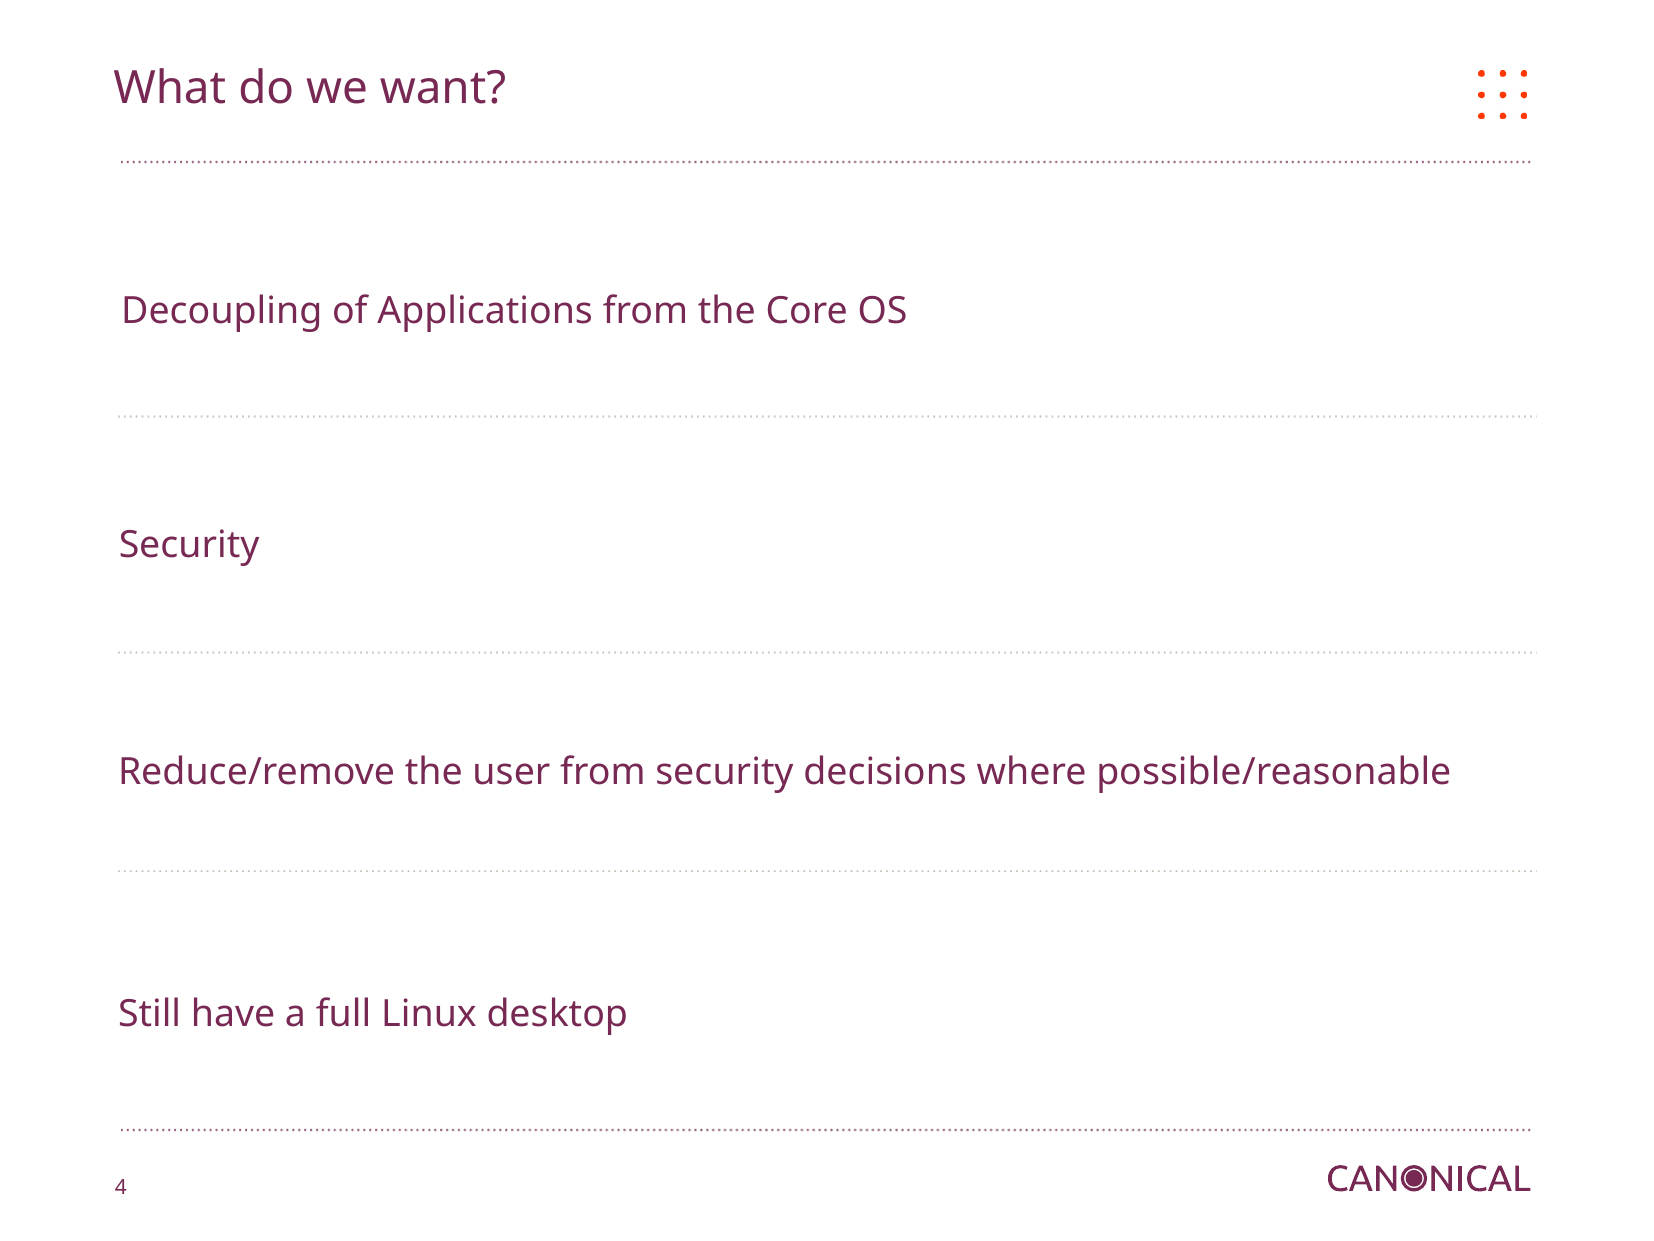

# What do we want?
Decoupling of Applications from the Core OS
Security
Reduce/remove the user from security decisions where possible/reasonable
Still have a full Linux desktop